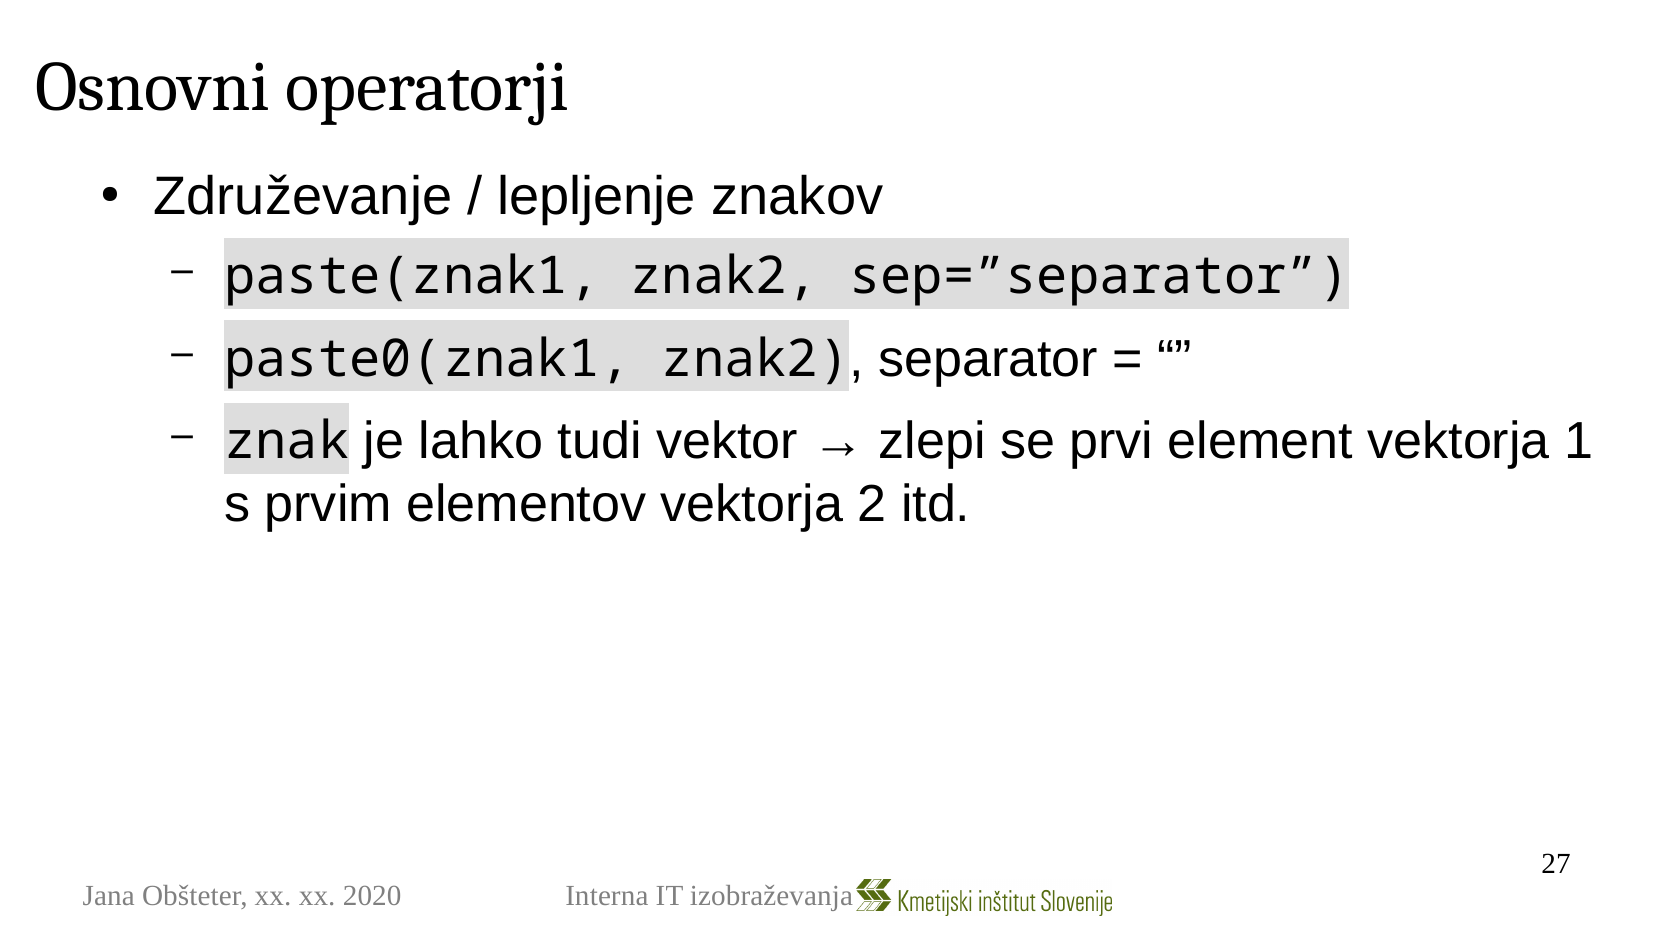

# Osnovni operatorji
Združevanje / lepljenje znakov
paste(znak1, znak2, sep=”separator”)
paste0(znak1, znak2), separator = “”
znak je lahko tudi vektor → zlepi se prvi element vektorja 1 s prvim elementov vektorja 2 itd.
27